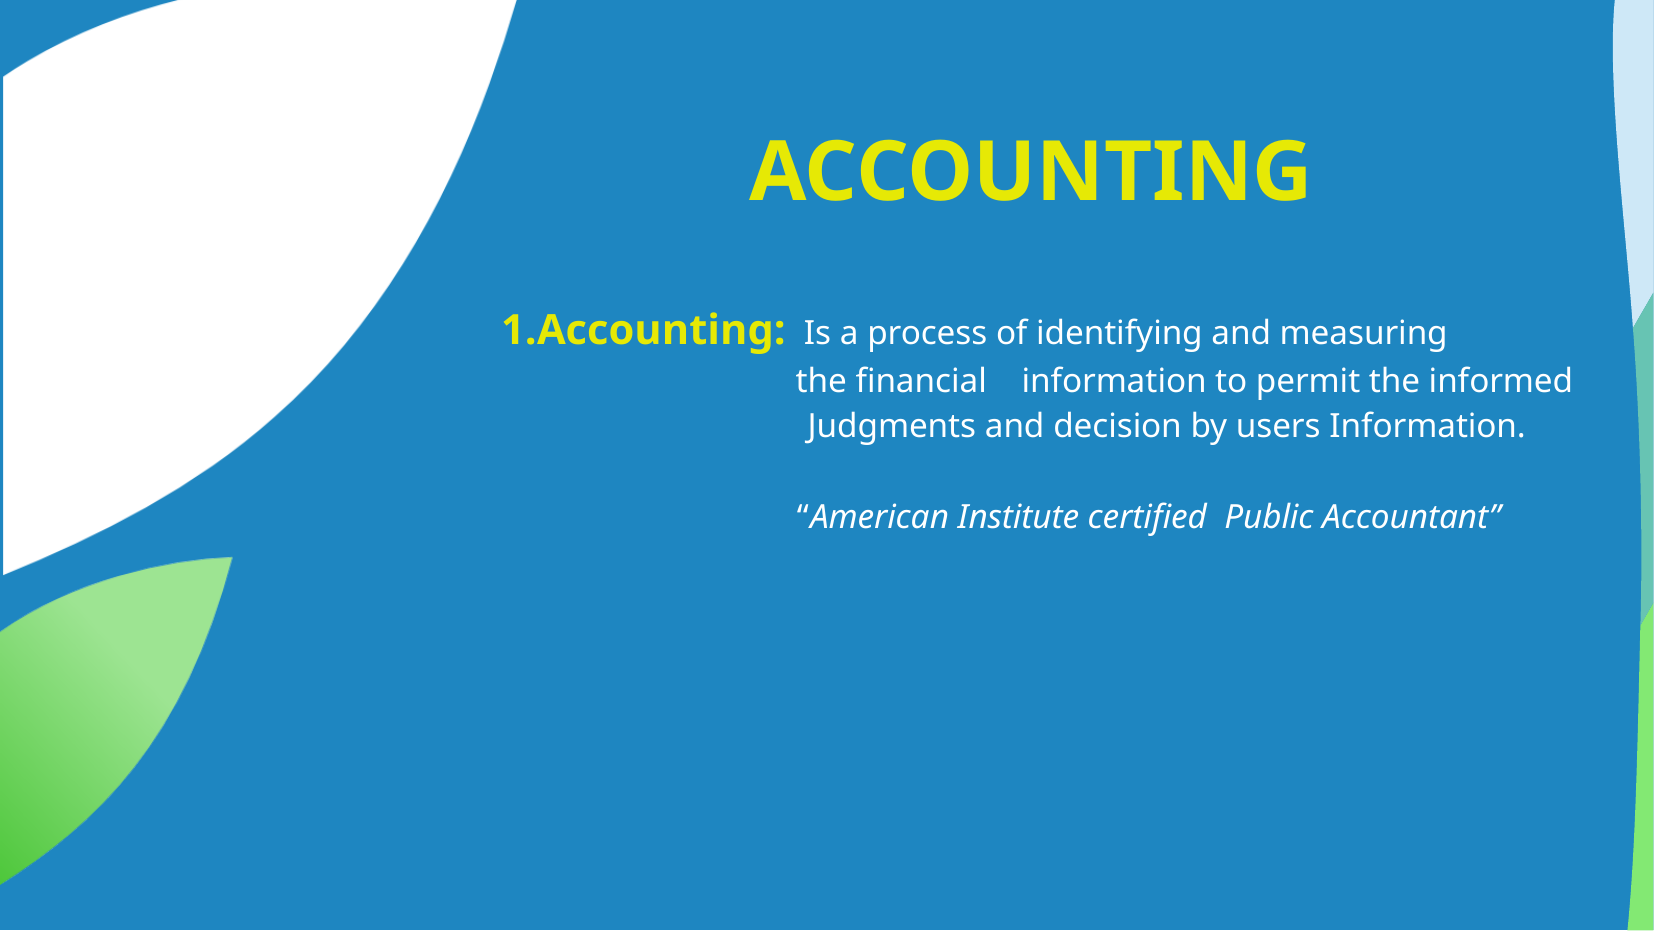

# ACCOUNTING
1.Accounting: Is a process of identifying and measuring
 the financial information to permit the informed
 Judgments and decision by users Information.
 “American Institute certified Public Accountant”